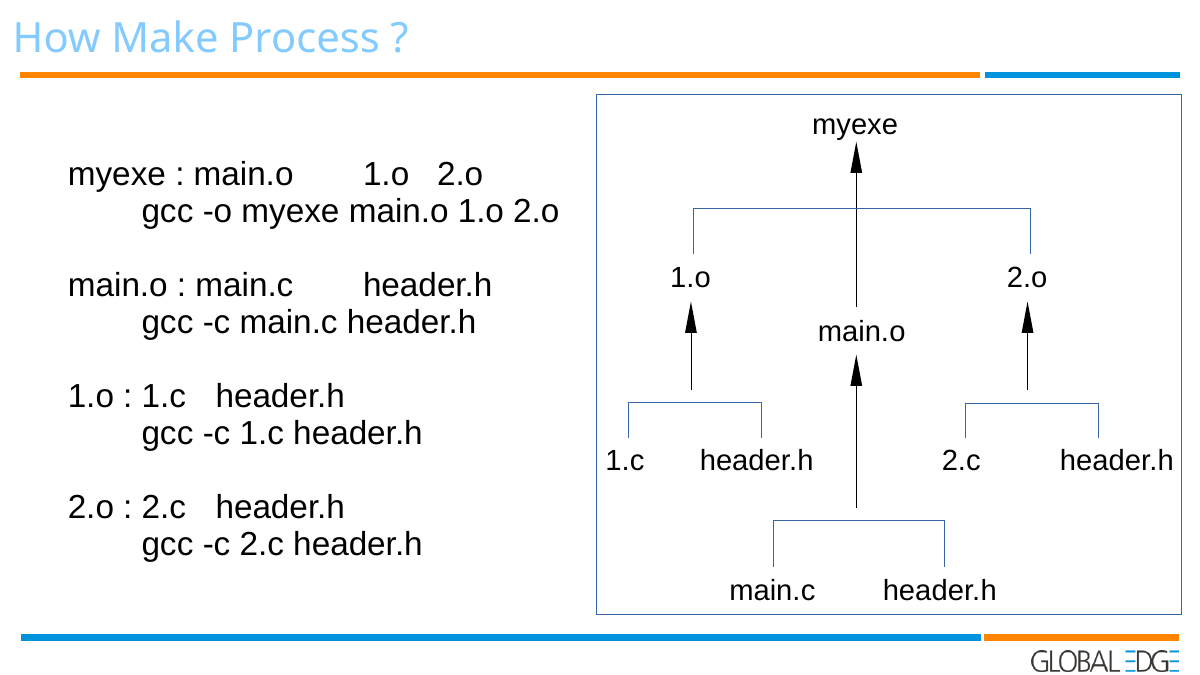

# How Make Process ?
myexe
myexe : main.o	1.o	2.o
	gcc -o myexe main.o 1.o 2.o
main.o : main.c	header.h
	gcc -c main.c header.h
1.o : 1.c	header.h
	gcc -c 1.c header.h
2.o : 2.c	header.h
	gcc -c 2.c header.h
1.o
2.o
main.o
1.c
header.h
2.c
header.h
main.c
header.h